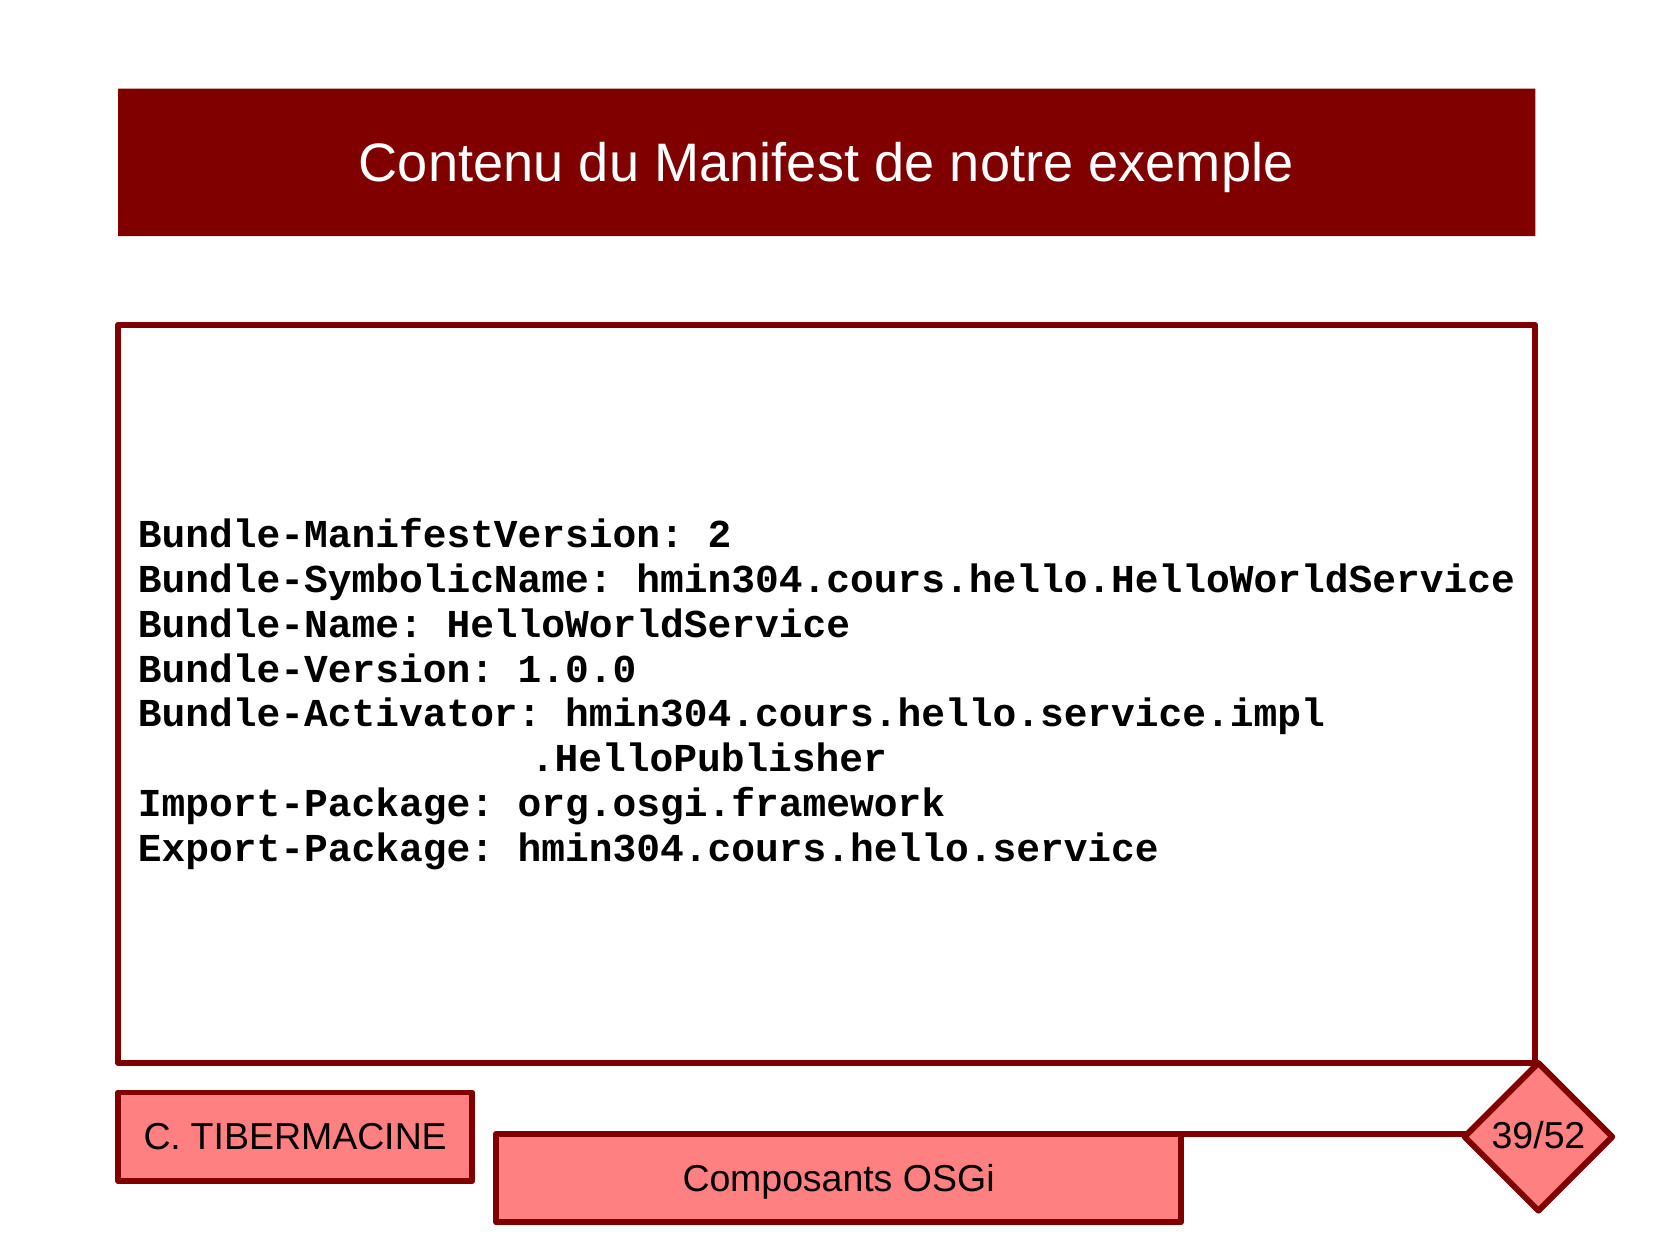

Contenu du Manifest de notre exemple
Bundle-ManifestVersion: 2
Bundle-SymbolicName: hmin304.cours.hello.HelloWorldService
Bundle-Name: HelloWorldService
Bundle-Version: 1.0.0
Bundle-Activator: hmin304.cours.hello.service.impl
					 .HelloPublisher
Import-Package: org.osgi.framework
Export-Package: hmin304.cours.hello.service
C. TIBERMACINE
Composants OSGi